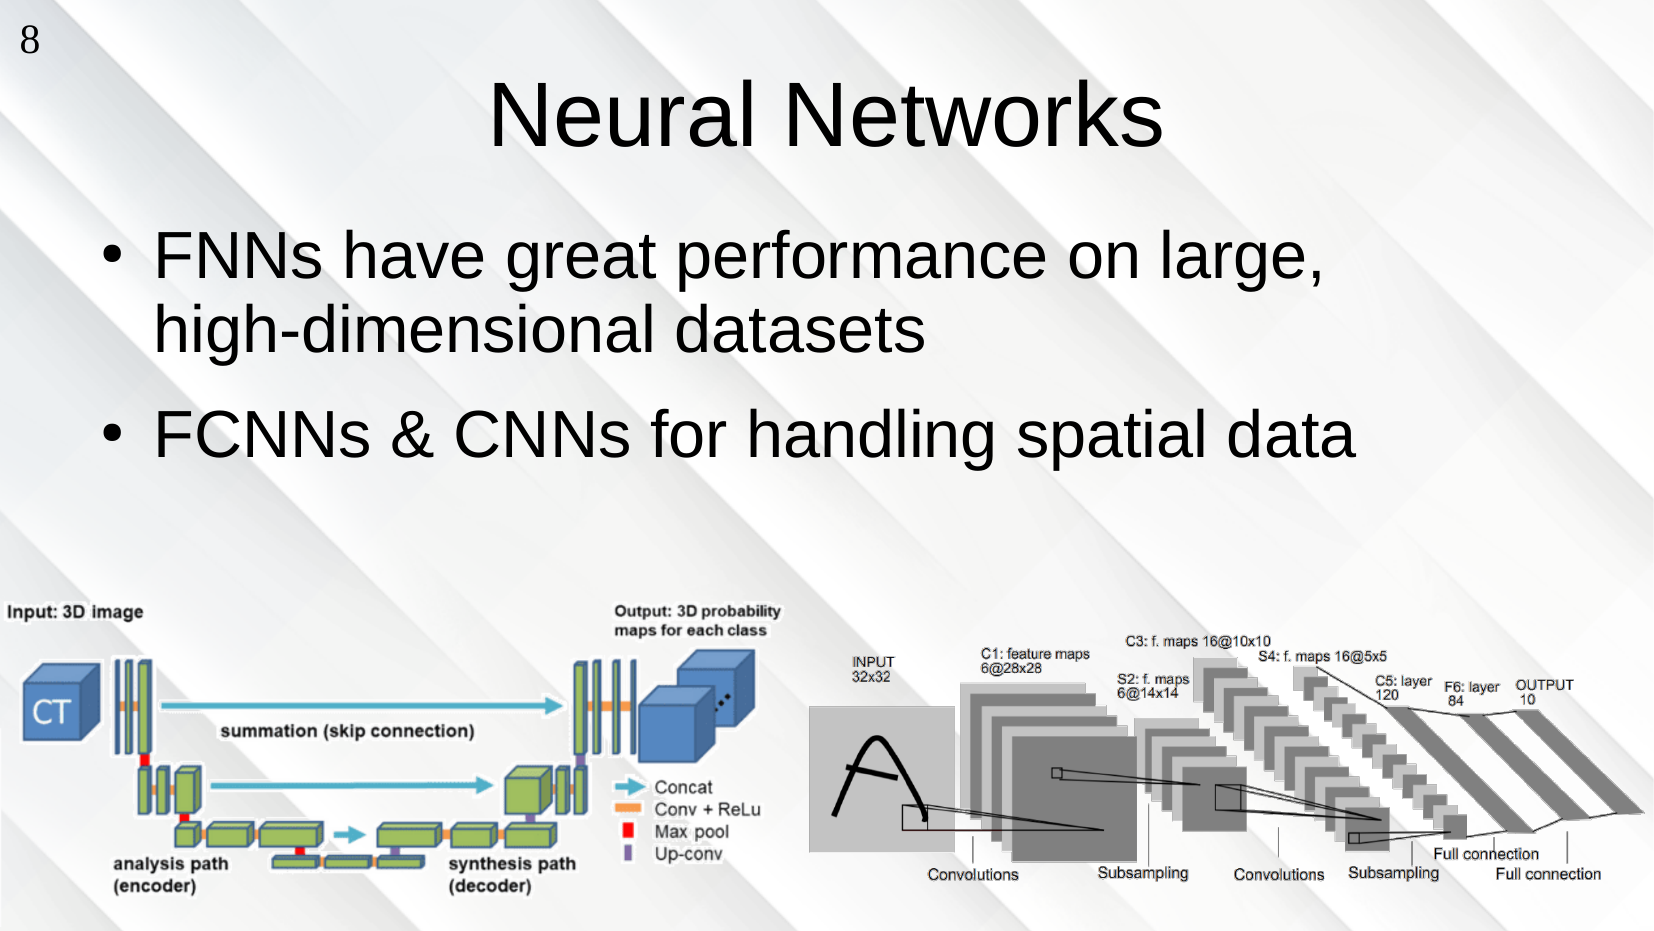

8
# Neural Networks
FNNs have great performance on large,
high-dimensional datasets
FCNNs & CNNs for handling spatial data